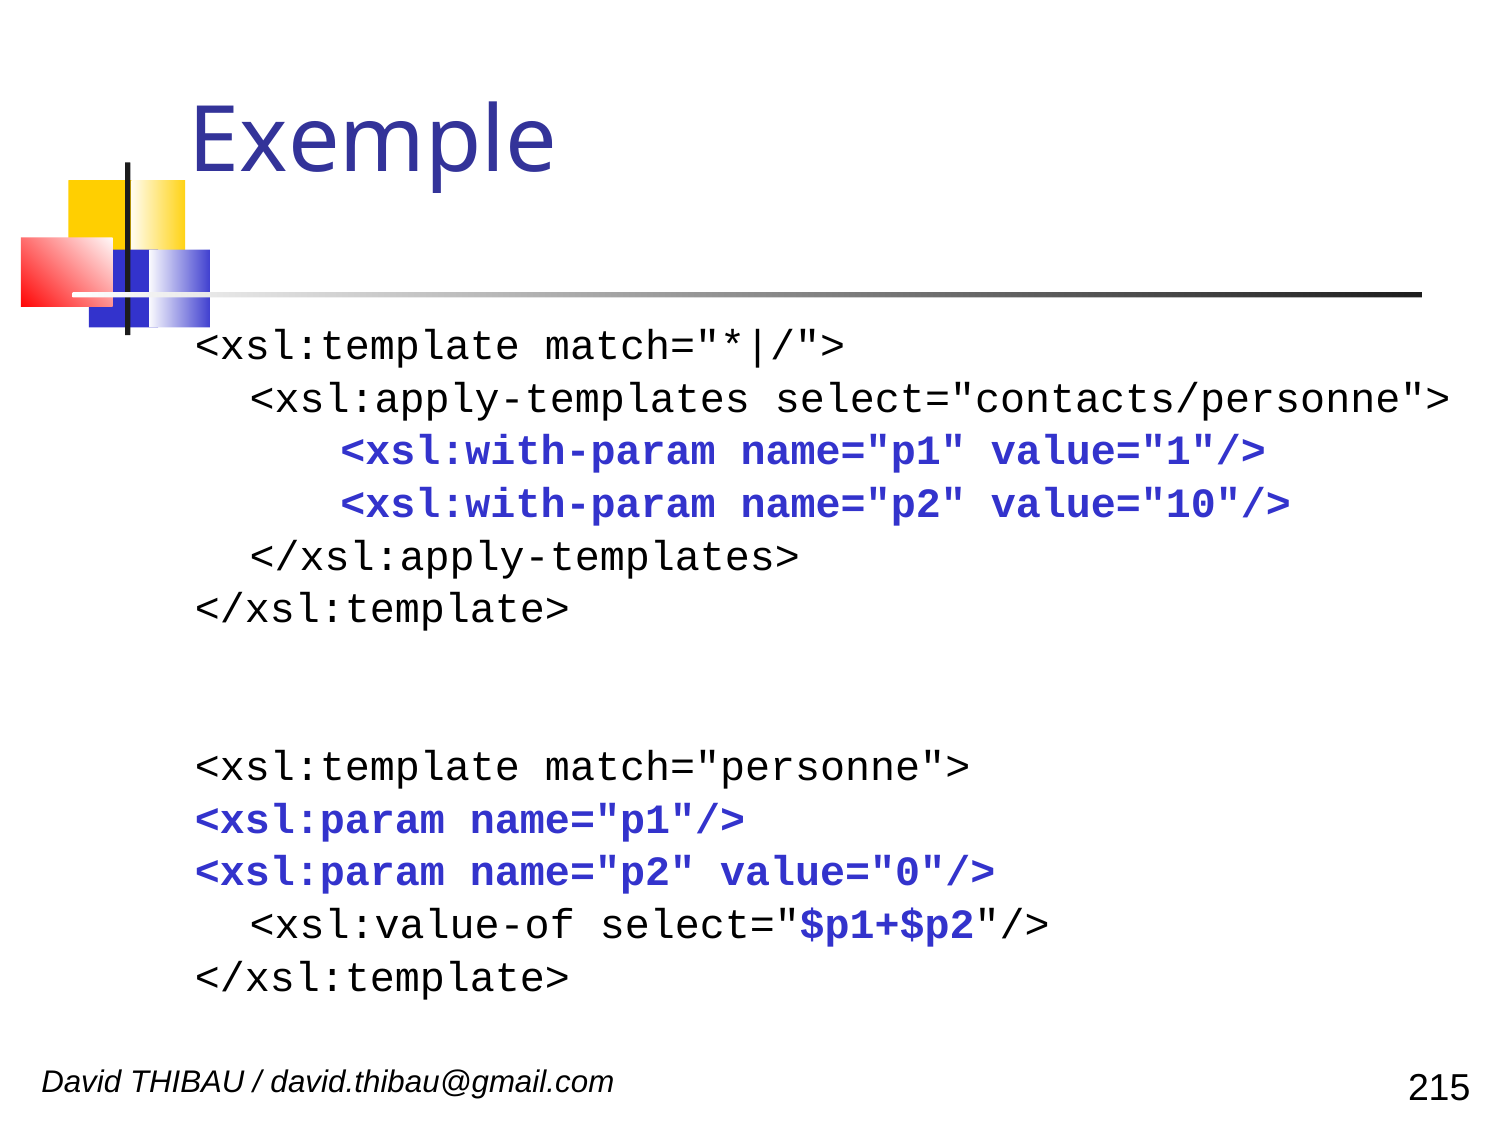

# Exemple
<xsl:template match="*|/">
	<xsl:apply-templates select="contacts/personne">
			<xsl:with-param name="p1" value="1"/>
			<xsl:with-param name="p2" value="10"/>
	</xsl:apply-templates>
</xsl:template>
<xsl:template match="personne">
<xsl:param name="p1"/>
<xsl:param name="p2" value="0"/>
	<xsl:value-of select="$p1+$p2"/>
</xsl:template>